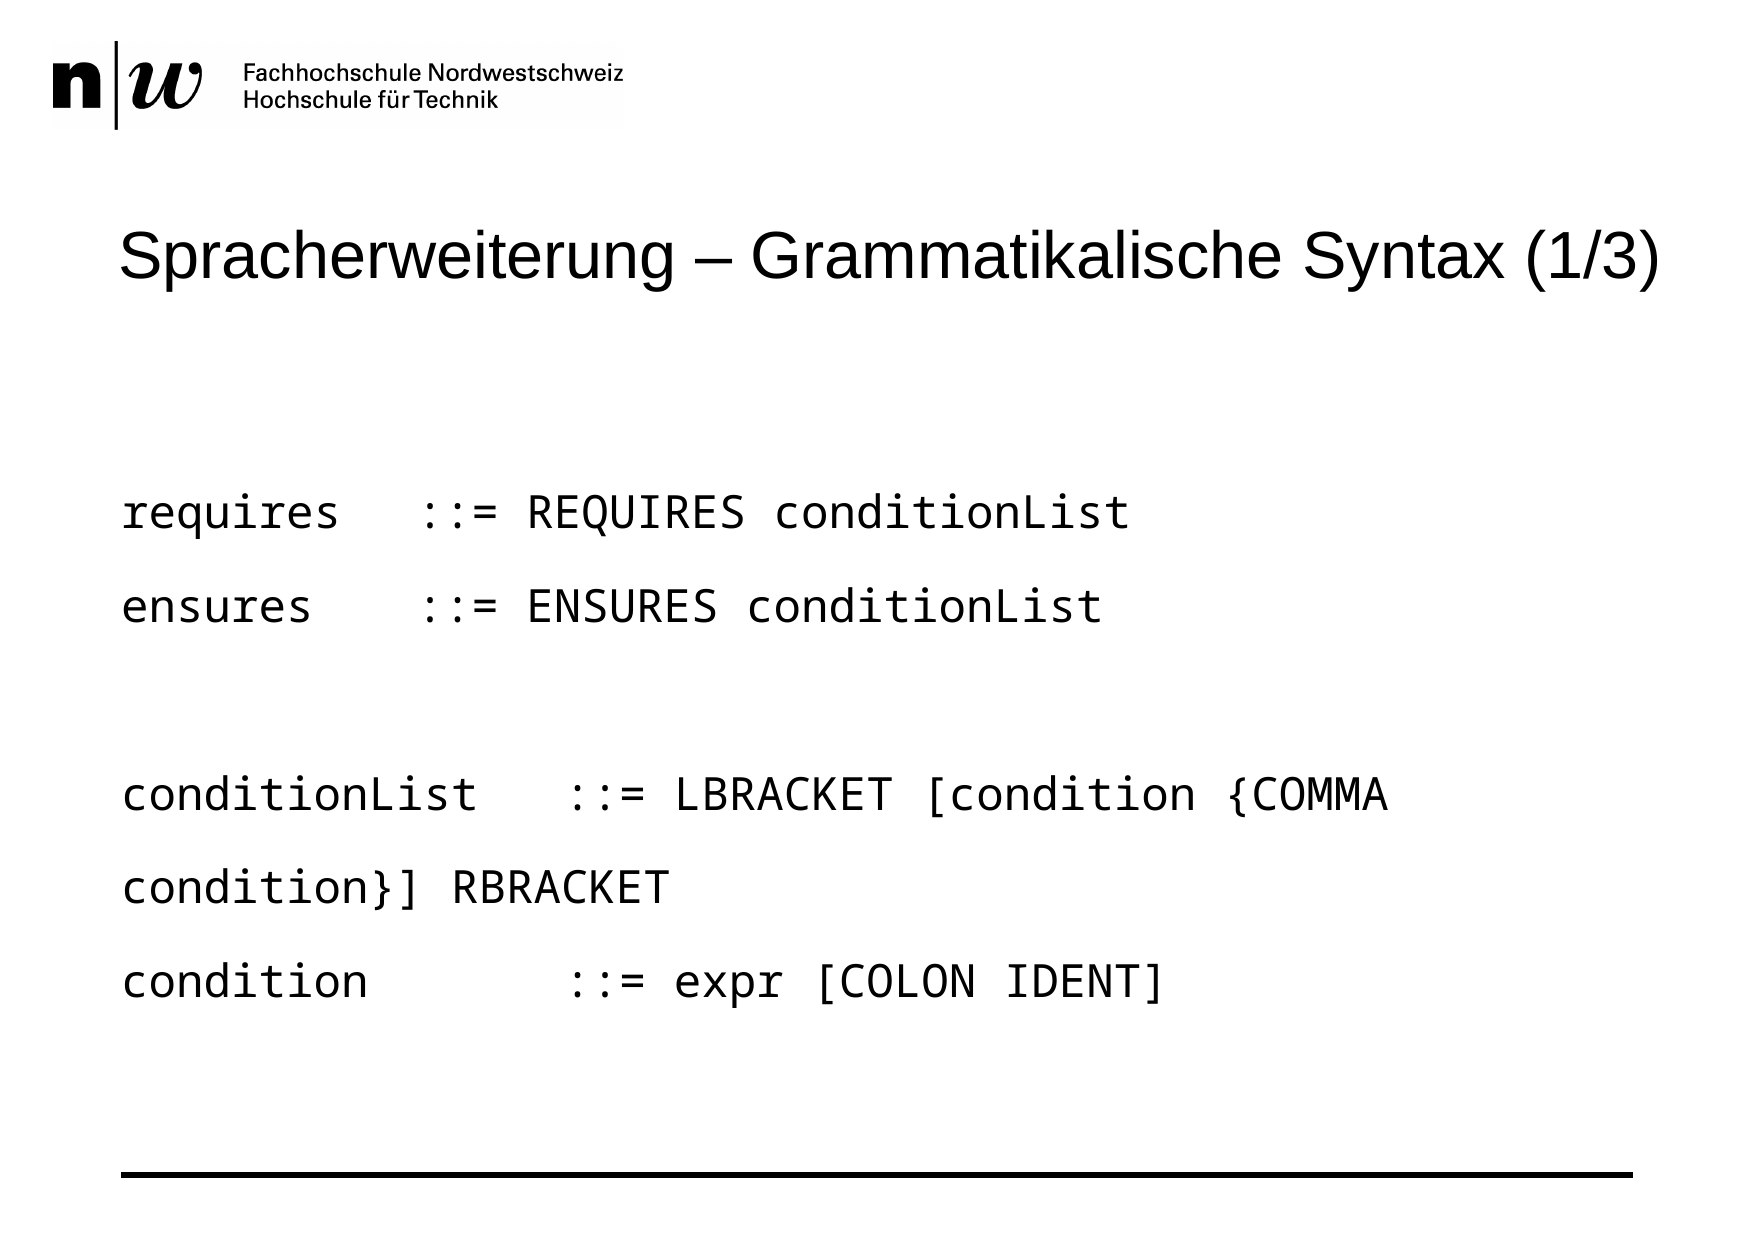

Spracherweiterung – Grammatikalische Syntax (1/3)
requires		::= REQUIRES conditionList
ensures 		::= ENSURES conditionList
conditionList 	::= LBRACKET [condition {COMMA condition}] RBRACKET
condition		 	::= expr [COLON IDENT]